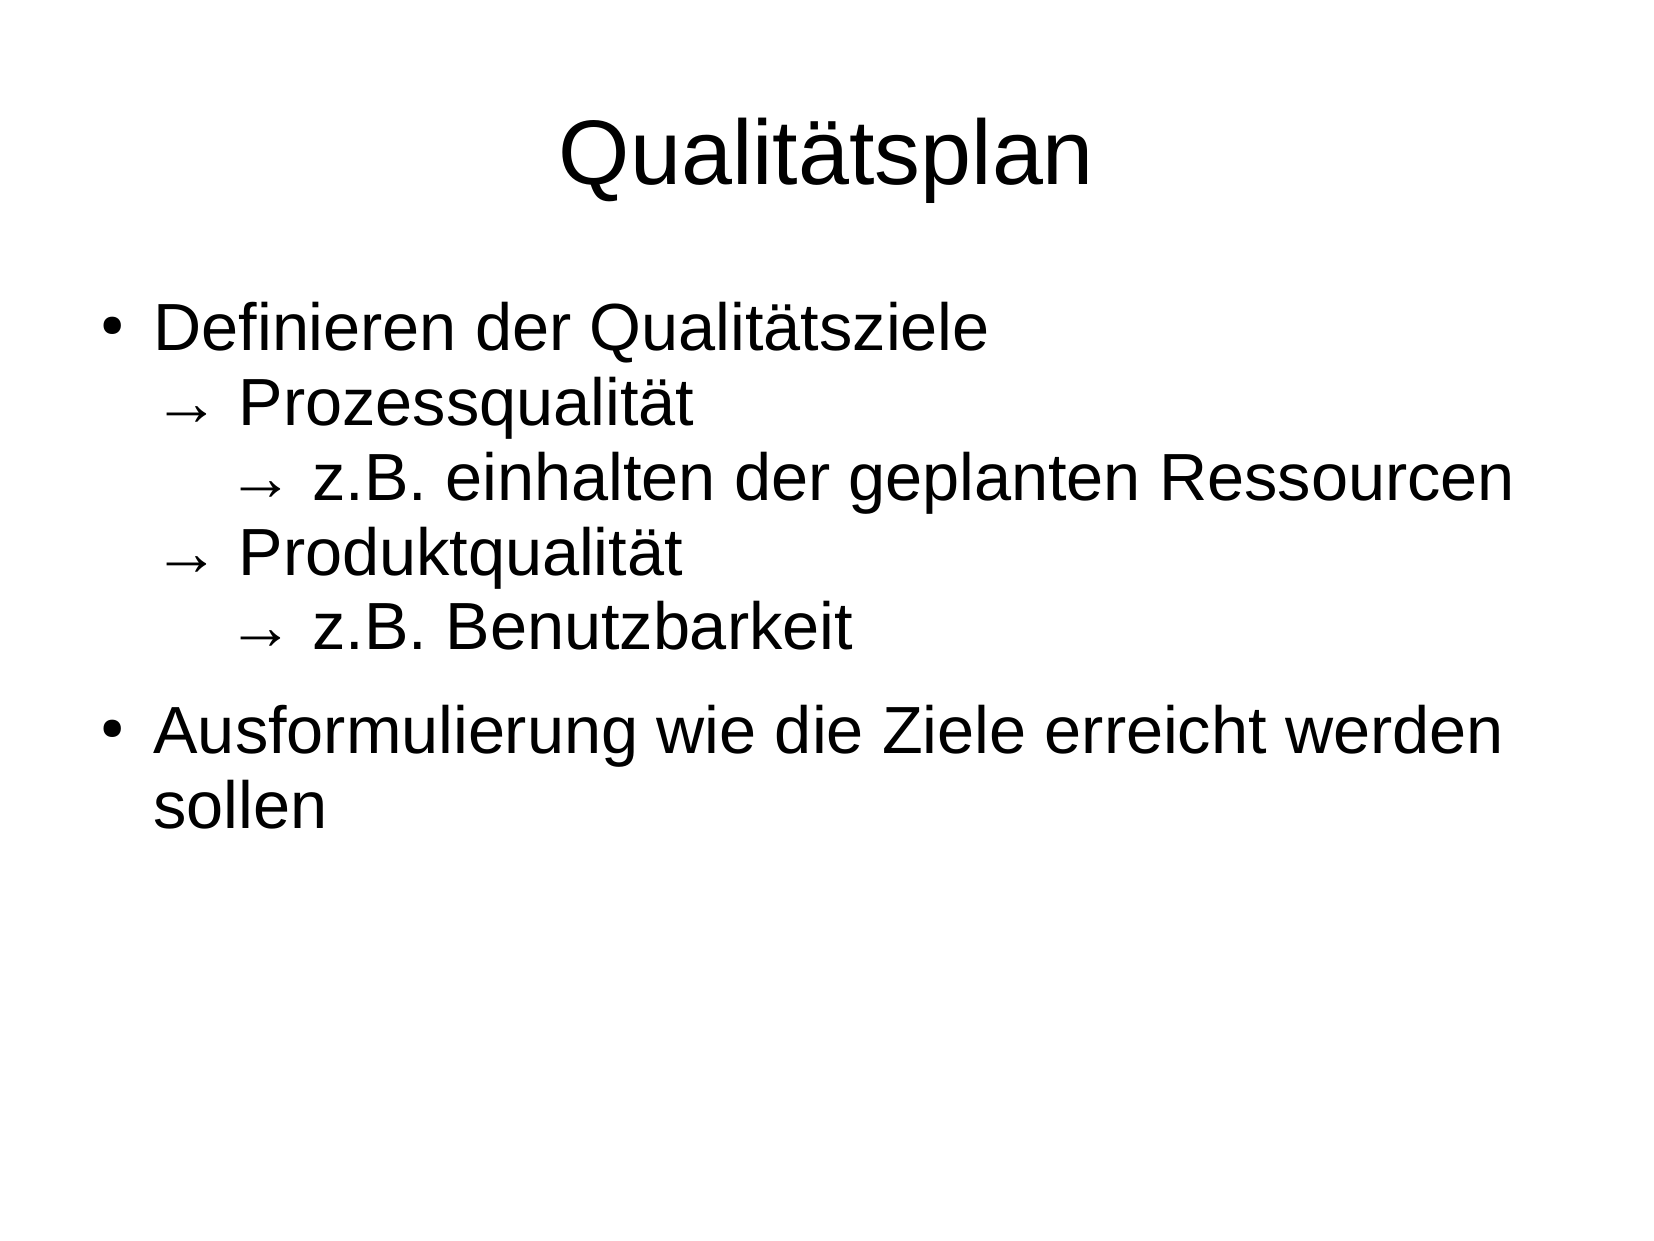

# Qualitätsplan
Definieren der Qualitätsziele
→ Prozessqualität
	→ z.B. einhalten der geplanten Ressourcen
→ Produktqualität
	→ z.B. Benutzbarkeit
Ausformulierung wie die Ziele erreicht werden sollen